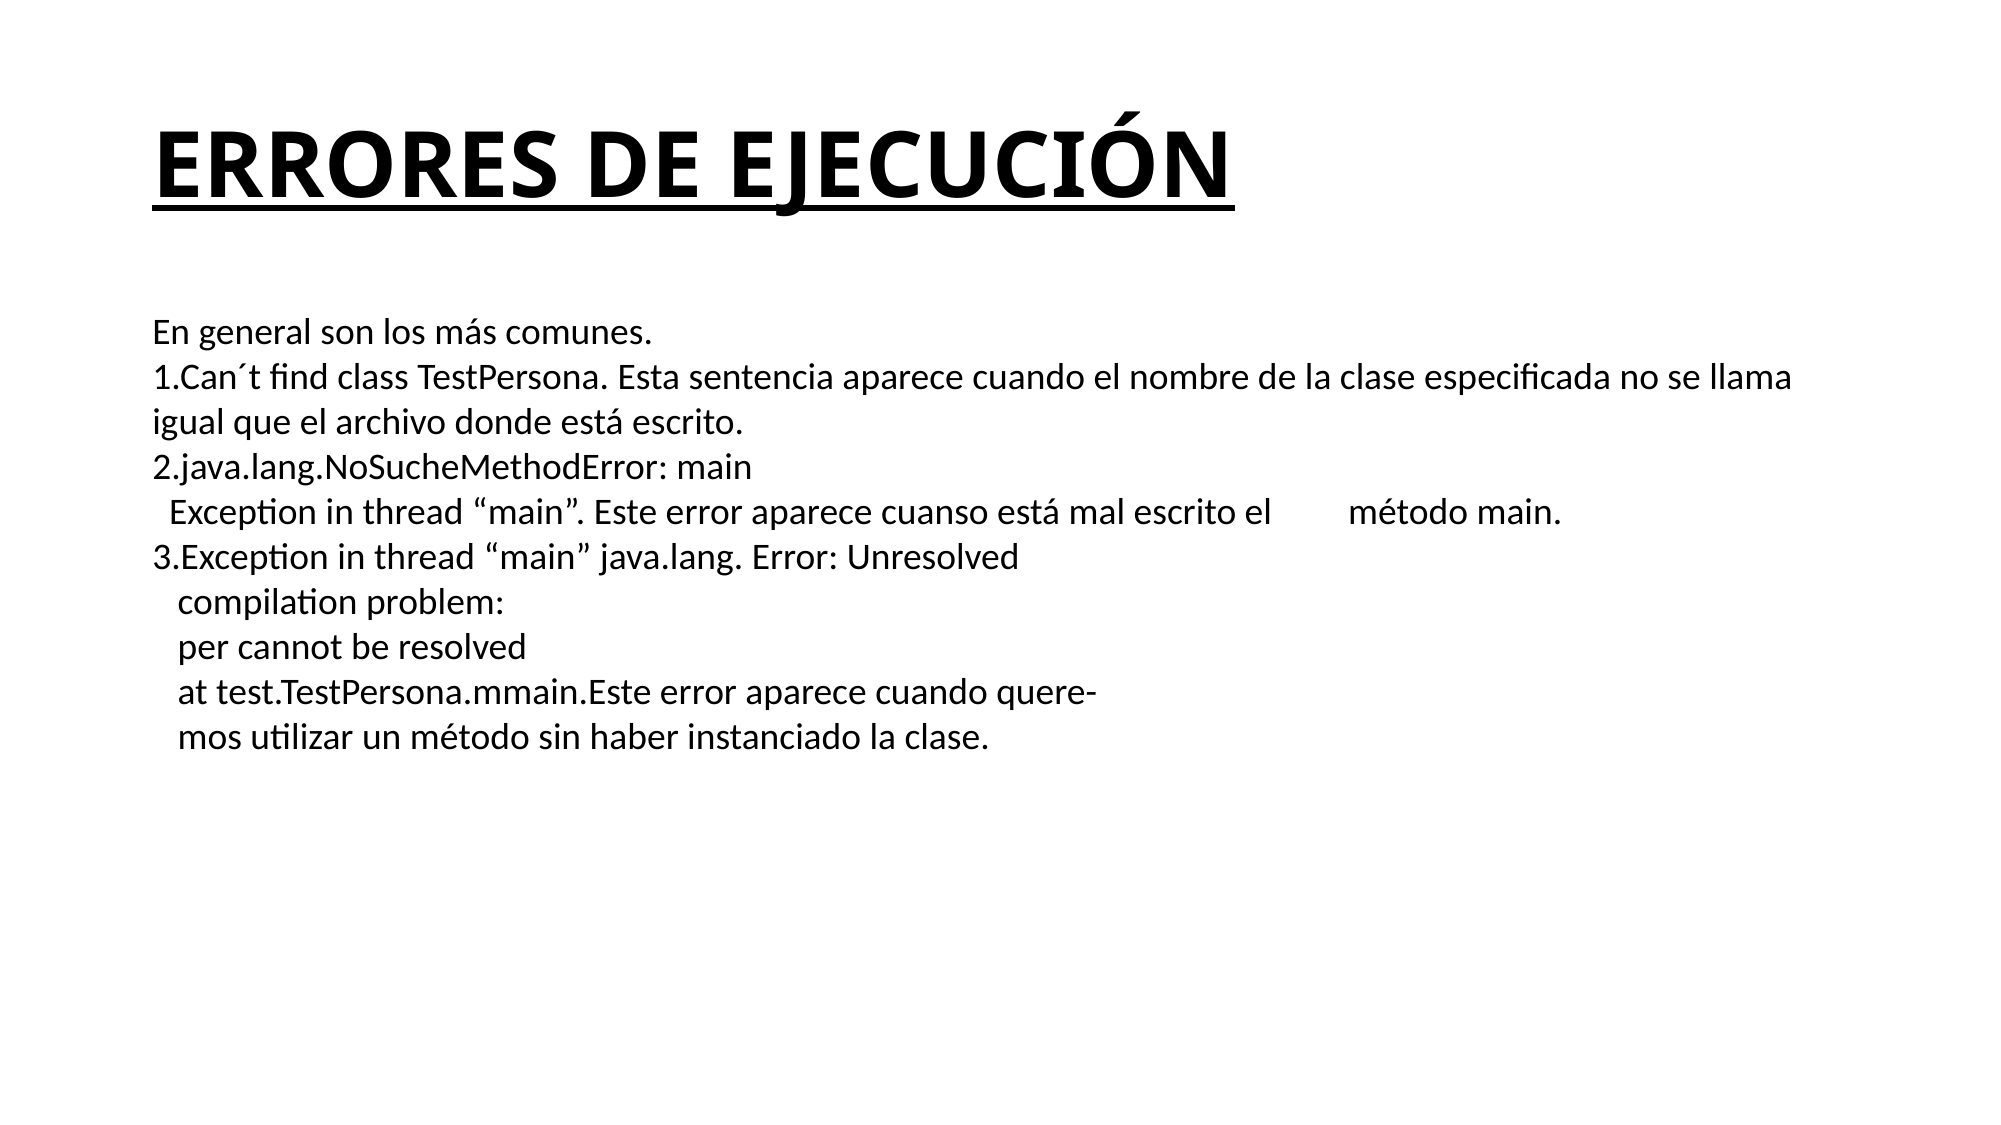

ERRORES DE EJECUCIÓN
En general son los más comunes.
1.Can´t find class TestPersona. Esta sentencia aparece cuando el nombre de la clase especificada no se llama igual que el archivo donde está escrito.
2.java.lang.NoSucheMethodError: main
 Exception in thread “main”. Este error aparece cuanso está mal escrito el método main.
3.Exception in thread “main” java.lang. Error: Unresolved
 compilation problem:
 per cannot be resolved
 at test.TestPersona.mmain.Este error aparece cuando quere-
 mos utilizar un método sin haber instanciado la clase.